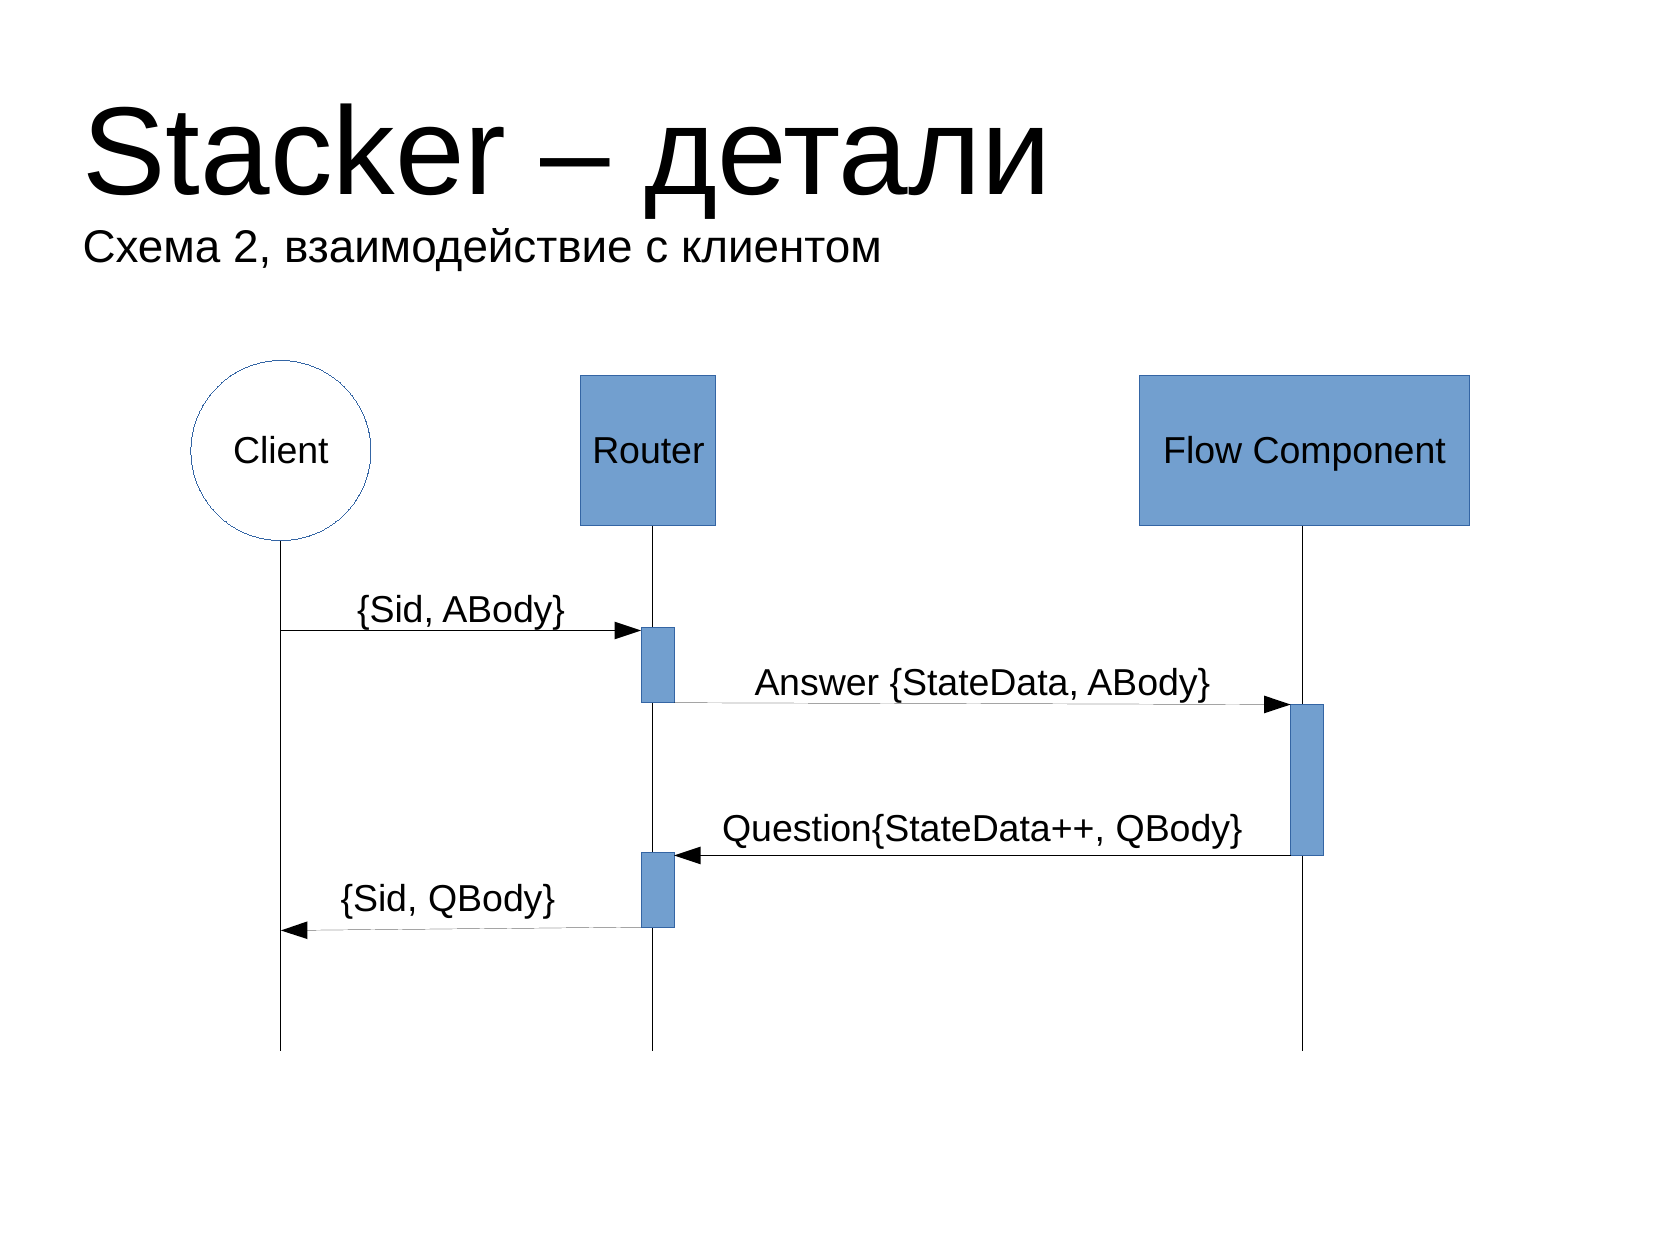

# Stacker – детали Схема 2, взаимодействие с клиентом
Client
Router
Flow Component
{Sid, ABody}
Answer {StateData, ABody}
Question{StateData++, QBody}
{Sid, QBody}